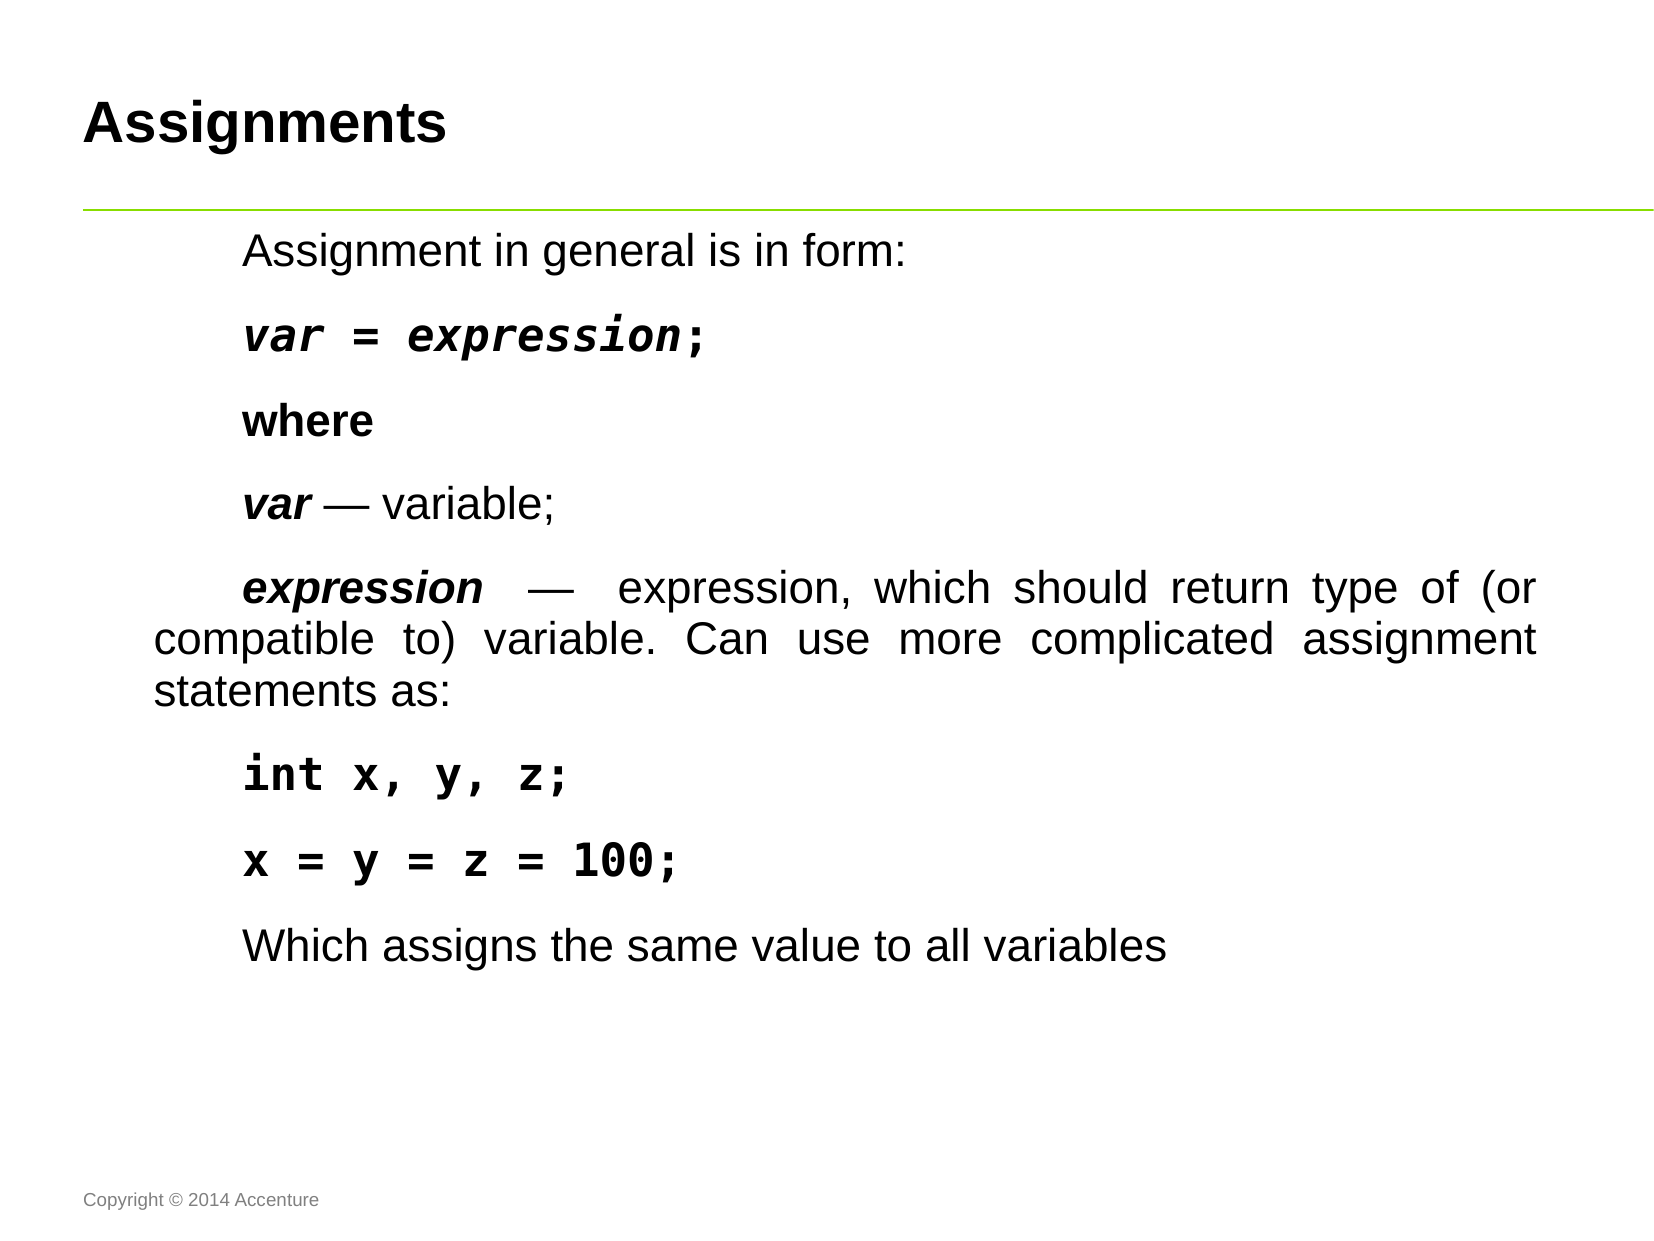

# Assignments
Assignment in general is in form:
var = expression;
where
var — variable;
expression — expression, which should return type of (or compatible to) variable. Can use more complicated assignment statements as:
int x, y, z;
x = y = z = 100;
Which assigns the same value to all variables